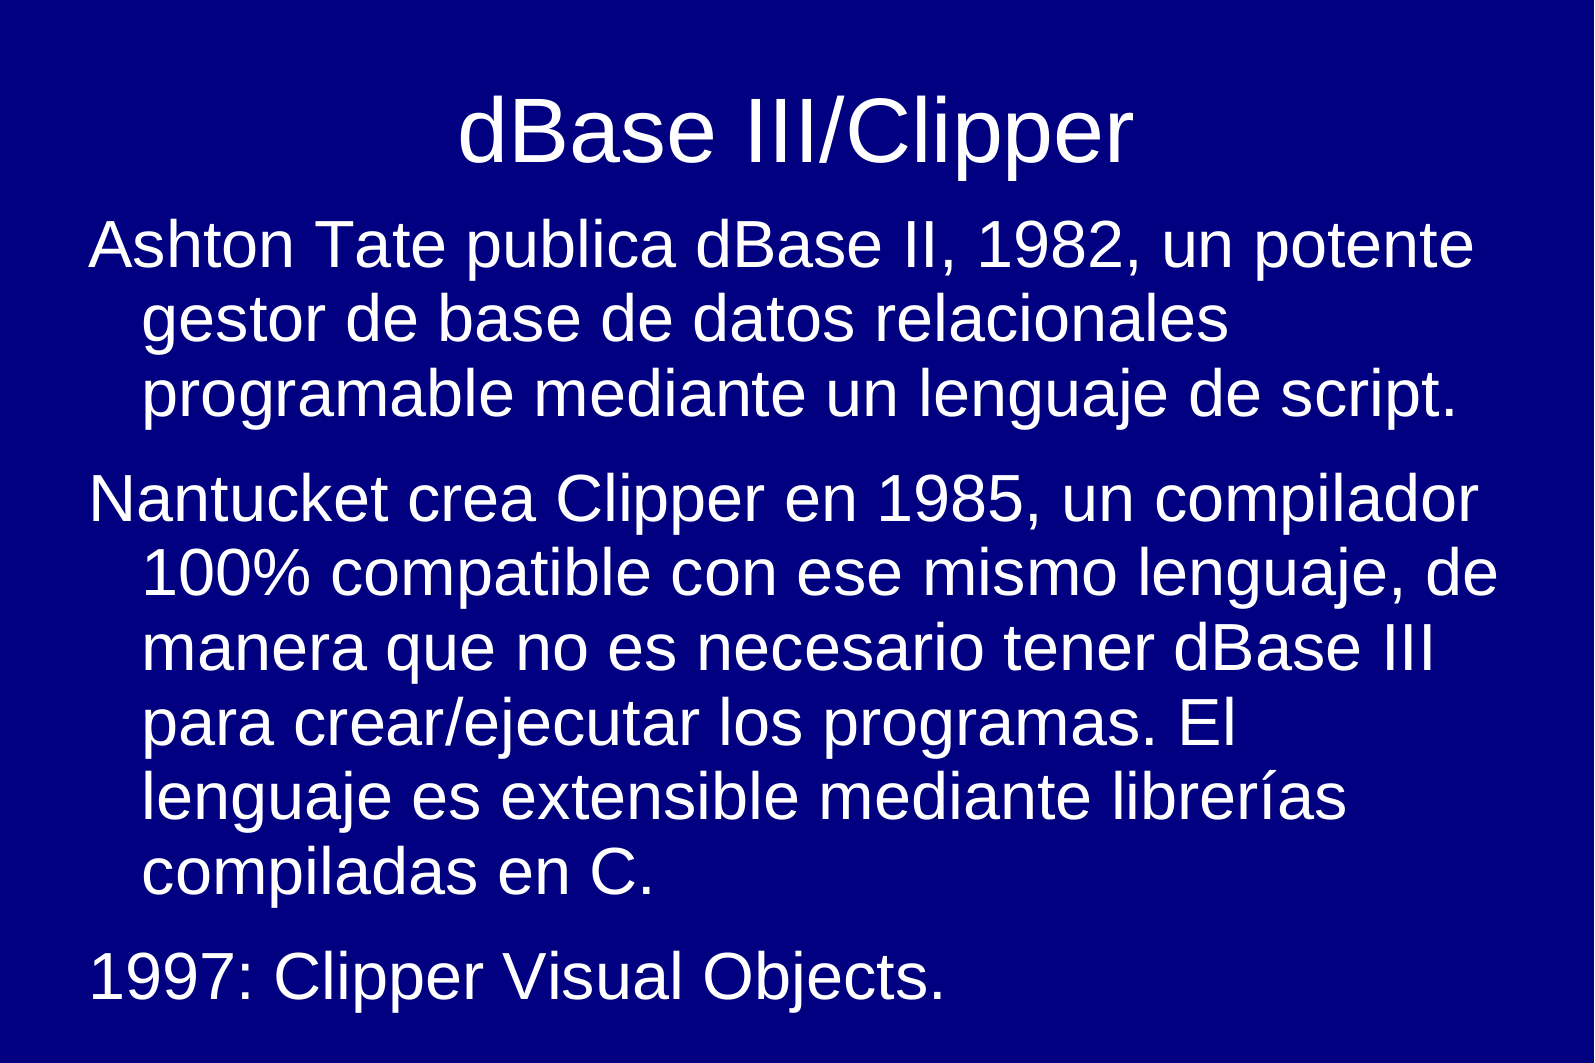

# dBase III/Clipper
Ashton Tate publica dBase II, 1982, un potente gestor de base de datos relacionales programable mediante un lenguaje de script.
Nantucket crea Clipper en 1985, un compilador 100% compatible con ese mismo lenguaje, de manera que no es necesario tener dBase III para crear/ejecutar los programas. El lenguaje es extensible mediante librerías compiladas en C.
1997: Clipper Visual Objects.